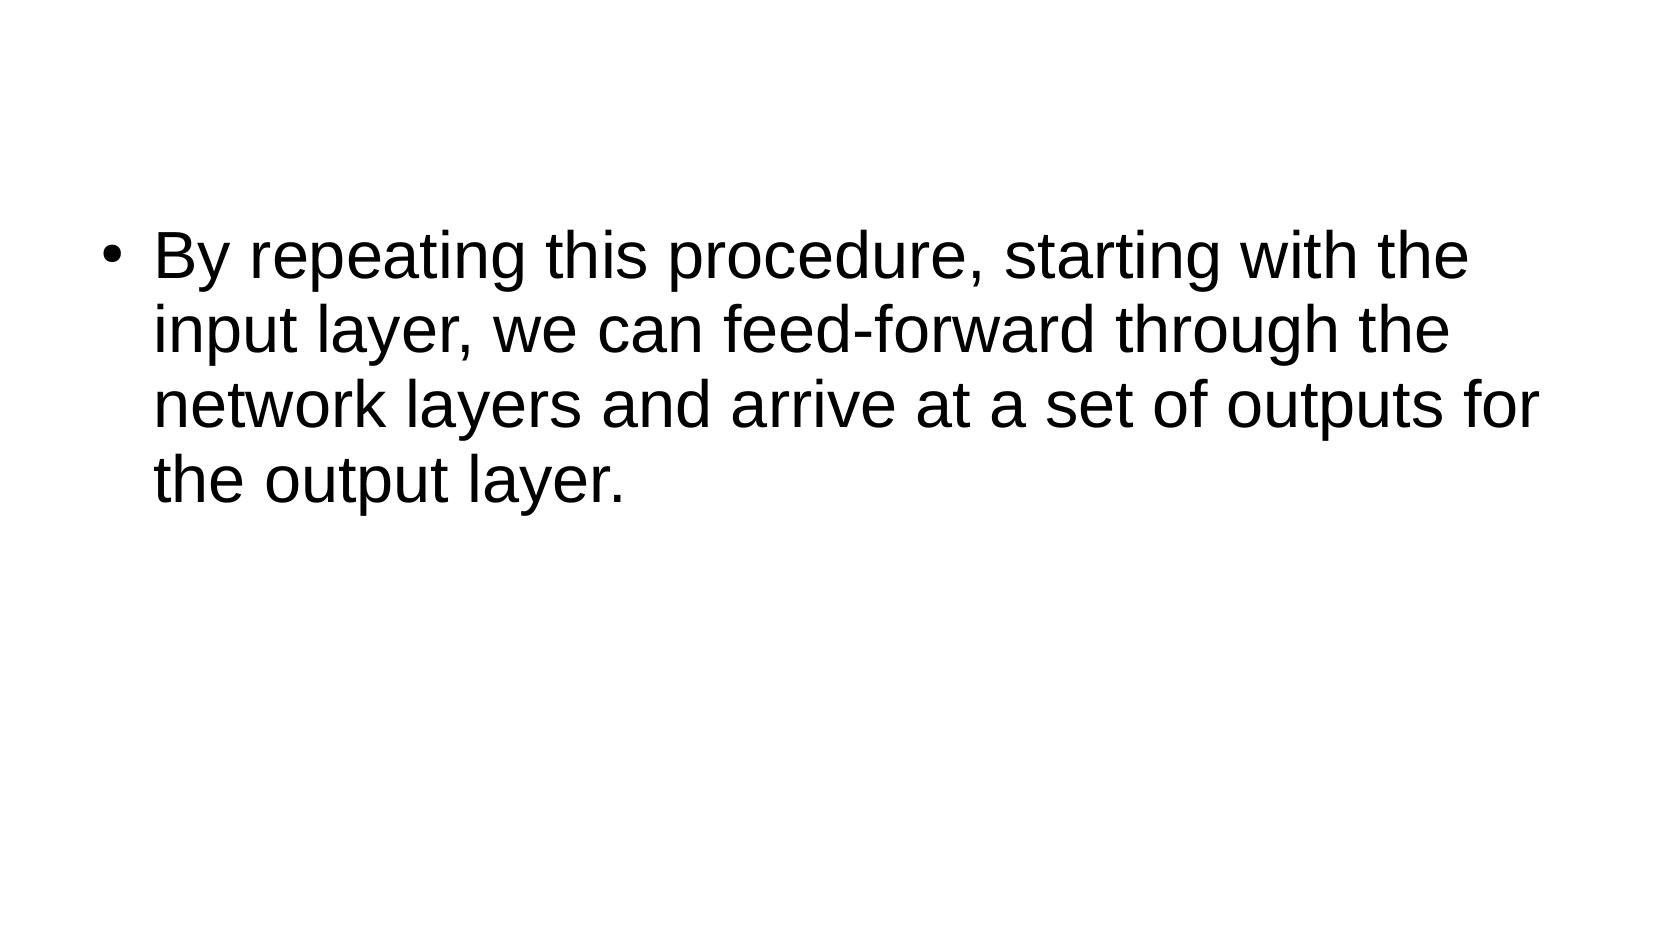

#
By repeating this procedure, starting with the input layer, we can feed-forward through the network layers and arrive at a set of outputs for the output layer.